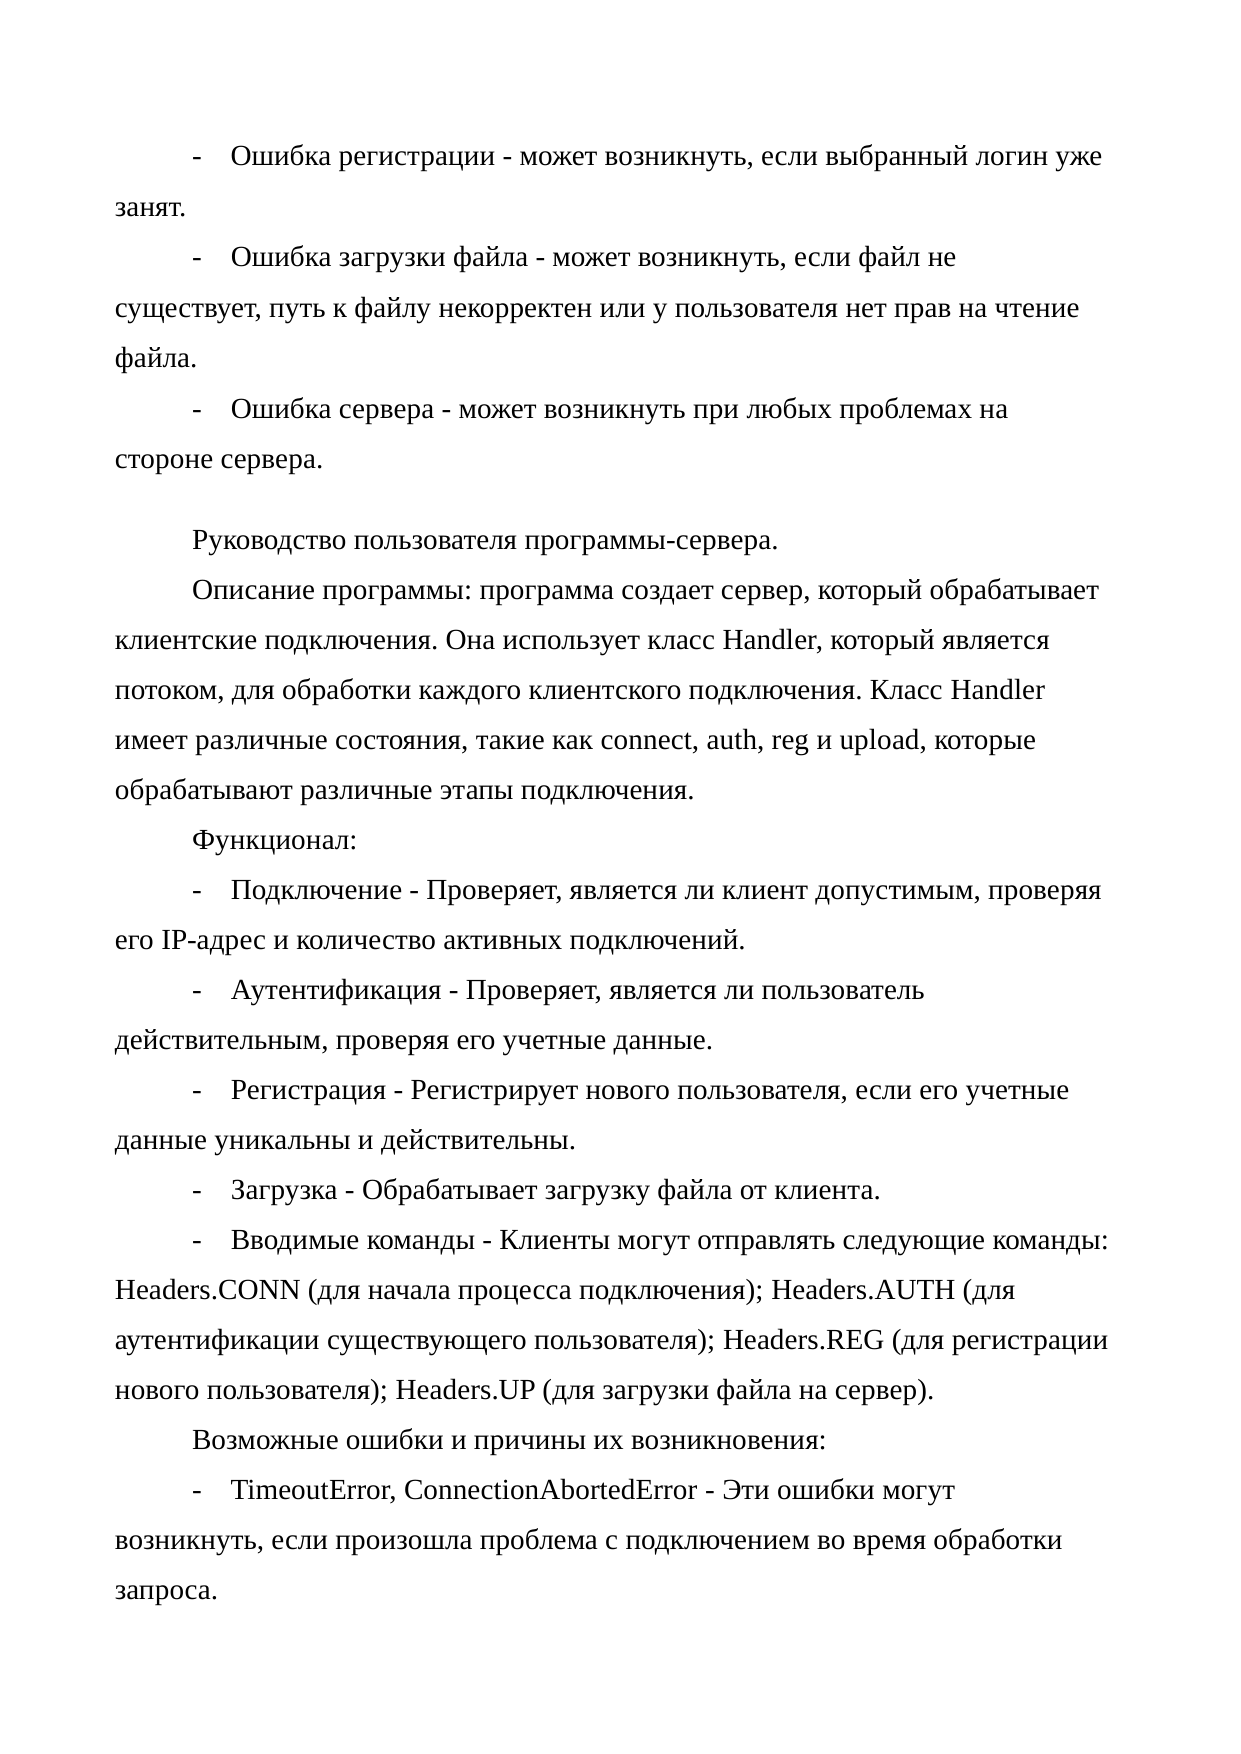

- Ошибка регистрации - может возникнуть, если выбранный логин уже
занят.
- Ошибка загрузки файла - может возникнуть, если файл не существует, путь к файлу некорректен или у пользователя нет прав на чтение файла.
- Ошибка сервера - может возникнуть при любых проблемах на стороне сервера.
Руководство пользователя программы-сервера.
Описание программы: программа создает сервер, который обрабатывает клиентские подключения. Она использует класс Handler, который является потоком, для обработки каждого клиентского подключения. Класс Handler имеет различные состояния, такие как connect, auth, reg и upload, которые обрабатывают различные этапы подключения.
Функционал:
- Подключение - Проверяет, является ли клиент допустимым, проверяя его IP-адрес и количество активных подключений.
- Аутентификация - Проверяет, является ли пользователь действительным, проверяя его учетные данные.
- Регистрация - Регистрирует нового пользователя, если его учетные данные уникальны и действительны.
- Загрузка - Обрабатывает загрузку файла от клиента.
- Вводимые команды - Клиенты могут отправлять следующие команды: Headers.CONN (для начала процесса подключения); Headers.AUTH (для аутентификации существующего пользователя); Headers.REG (для регистрации нового пользователя); Headers.UP (для загрузки файла на сервер).
Возможные ошибки и причины их возникновения:
- TimeoutError, ConnectionAbortedError - Эти ошибки могут возникнуть, если произошла проблема с подключением во время обработки запроса.